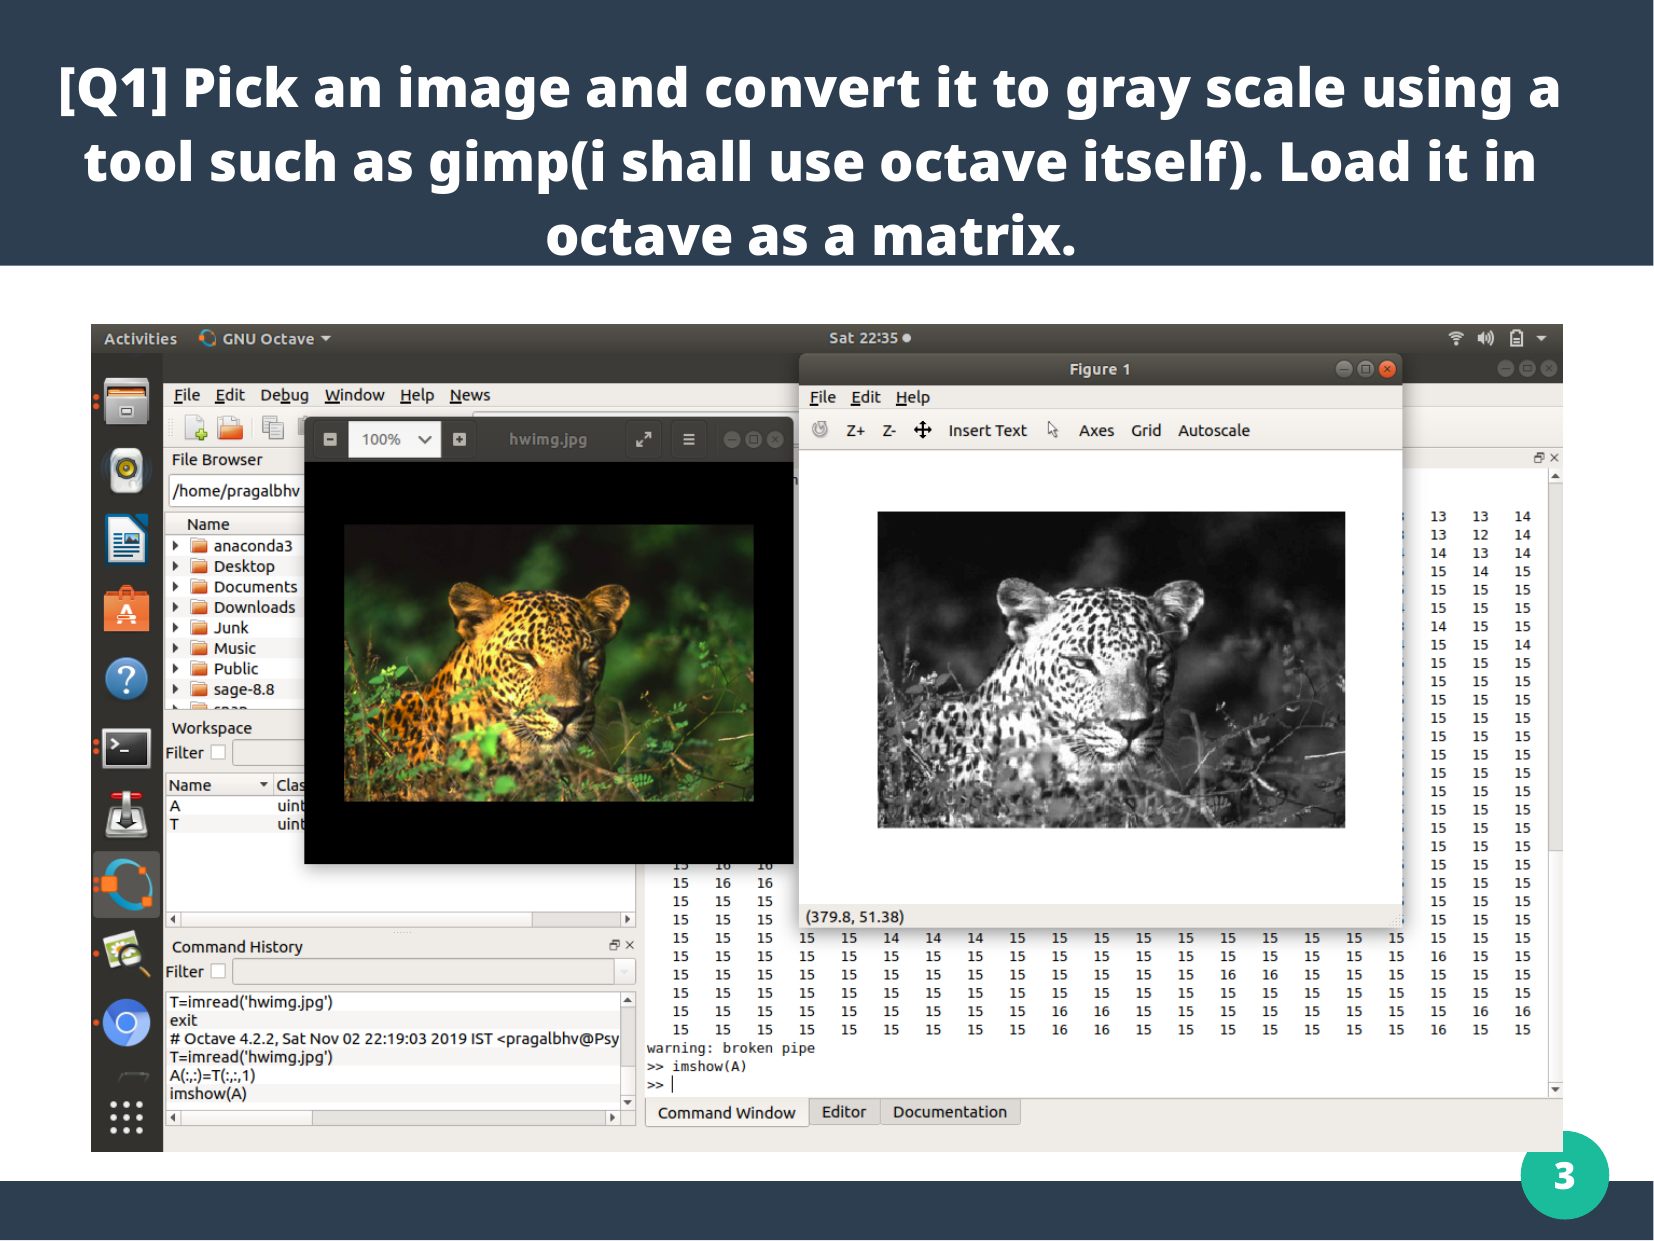

# [Q1] Pick an image and convert it to gray scale using a tool such as gimp(i shall use octave itself). Load it in octave as a matrix.
3